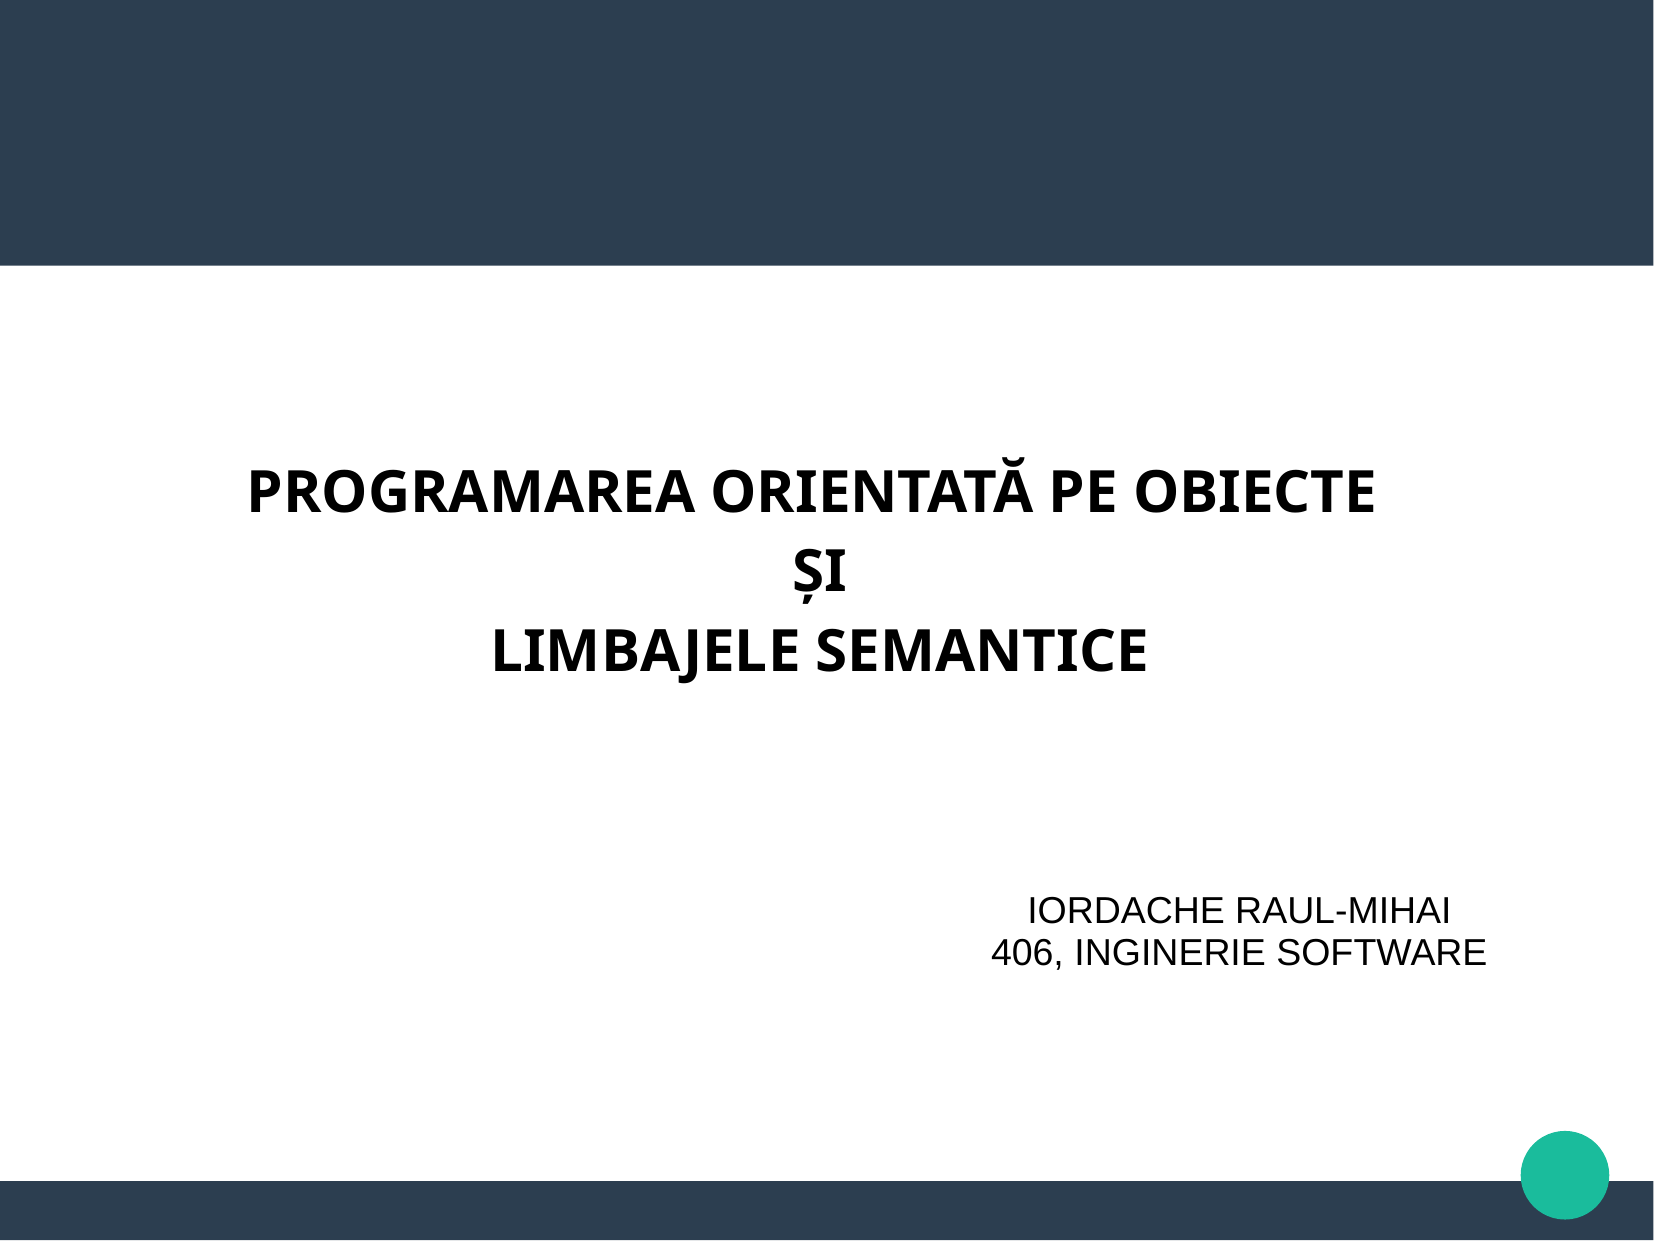

PROGRAMAREA ORIENTATĂ PE OBIECTE
 ȘI
 LIMBAJELE SEMANTICE
IORDACHE RAUL-MIHAI
406, INGINERIE SOFTWARE